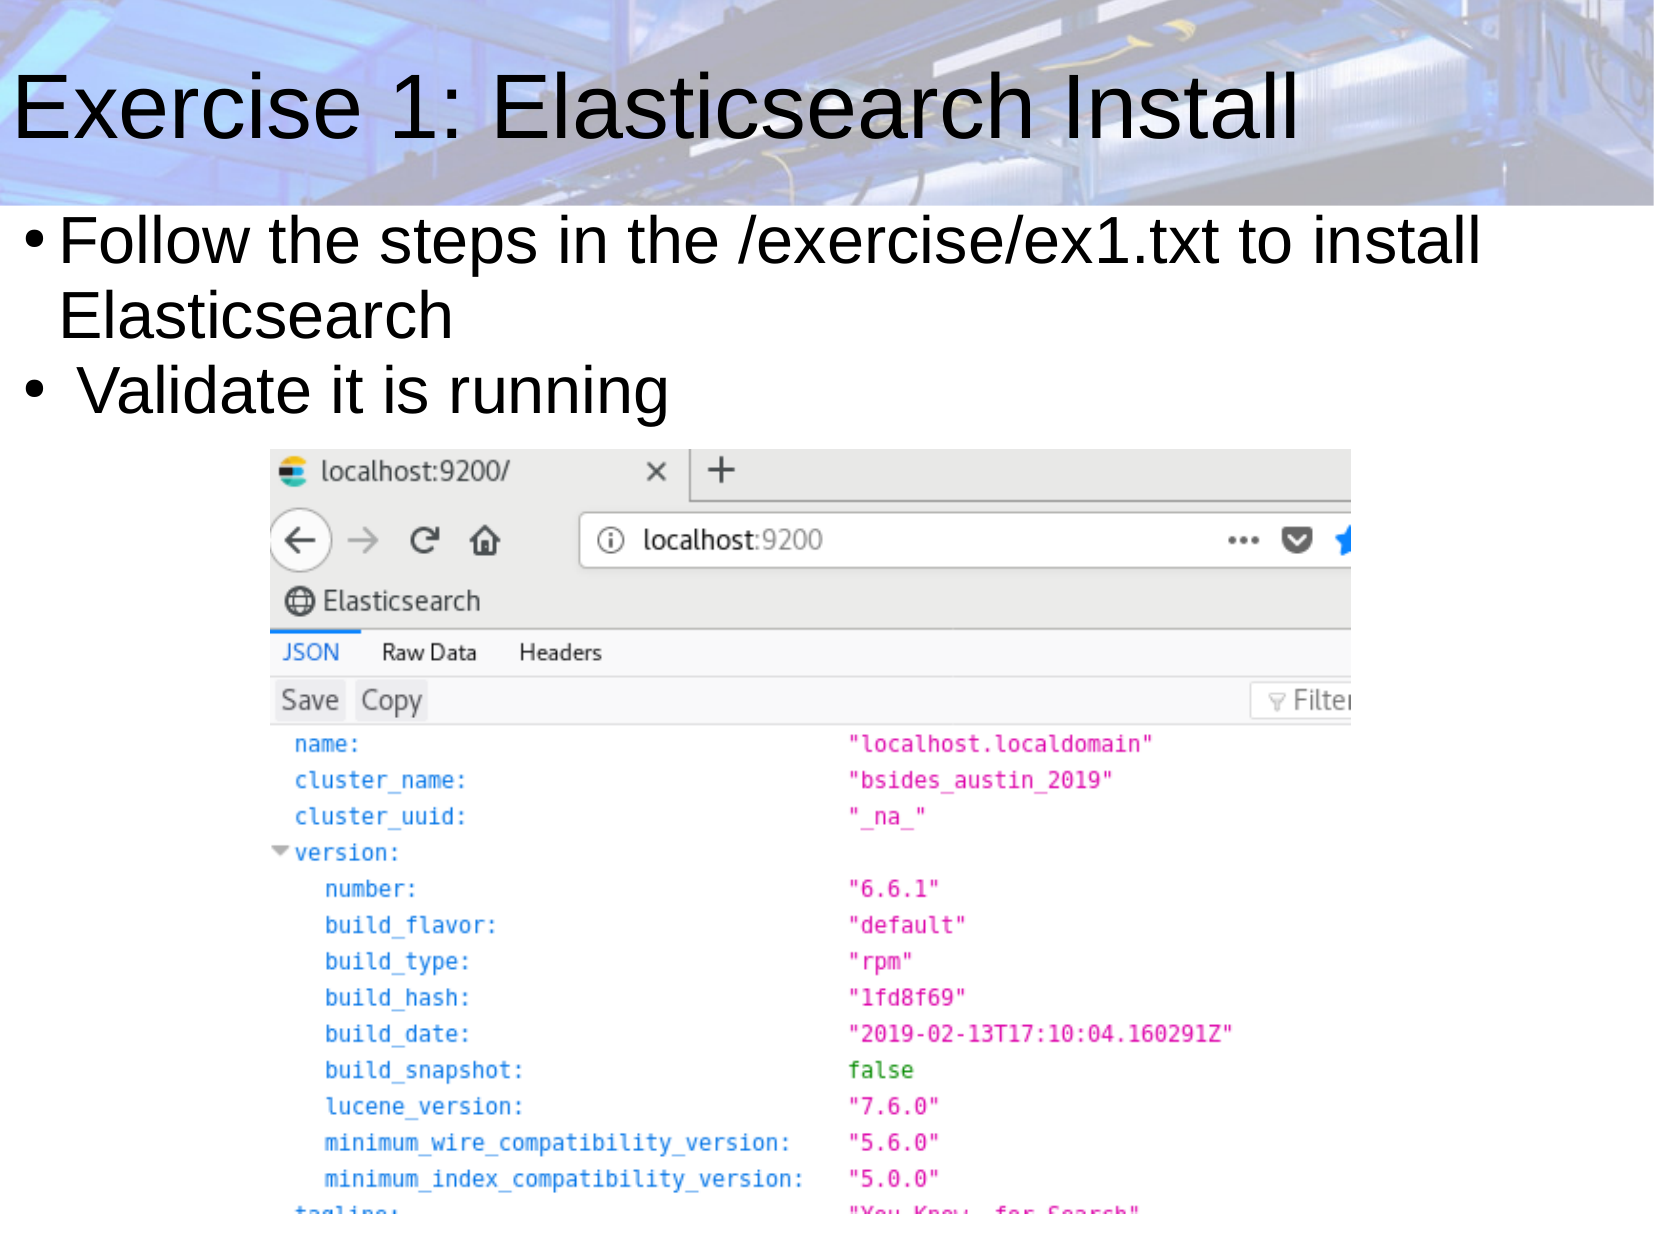

# Exercise 1: Elasticsearch Install
Follow the steps in the /exercise/ex1.txt to install Elasticsearch
 Validate it is running